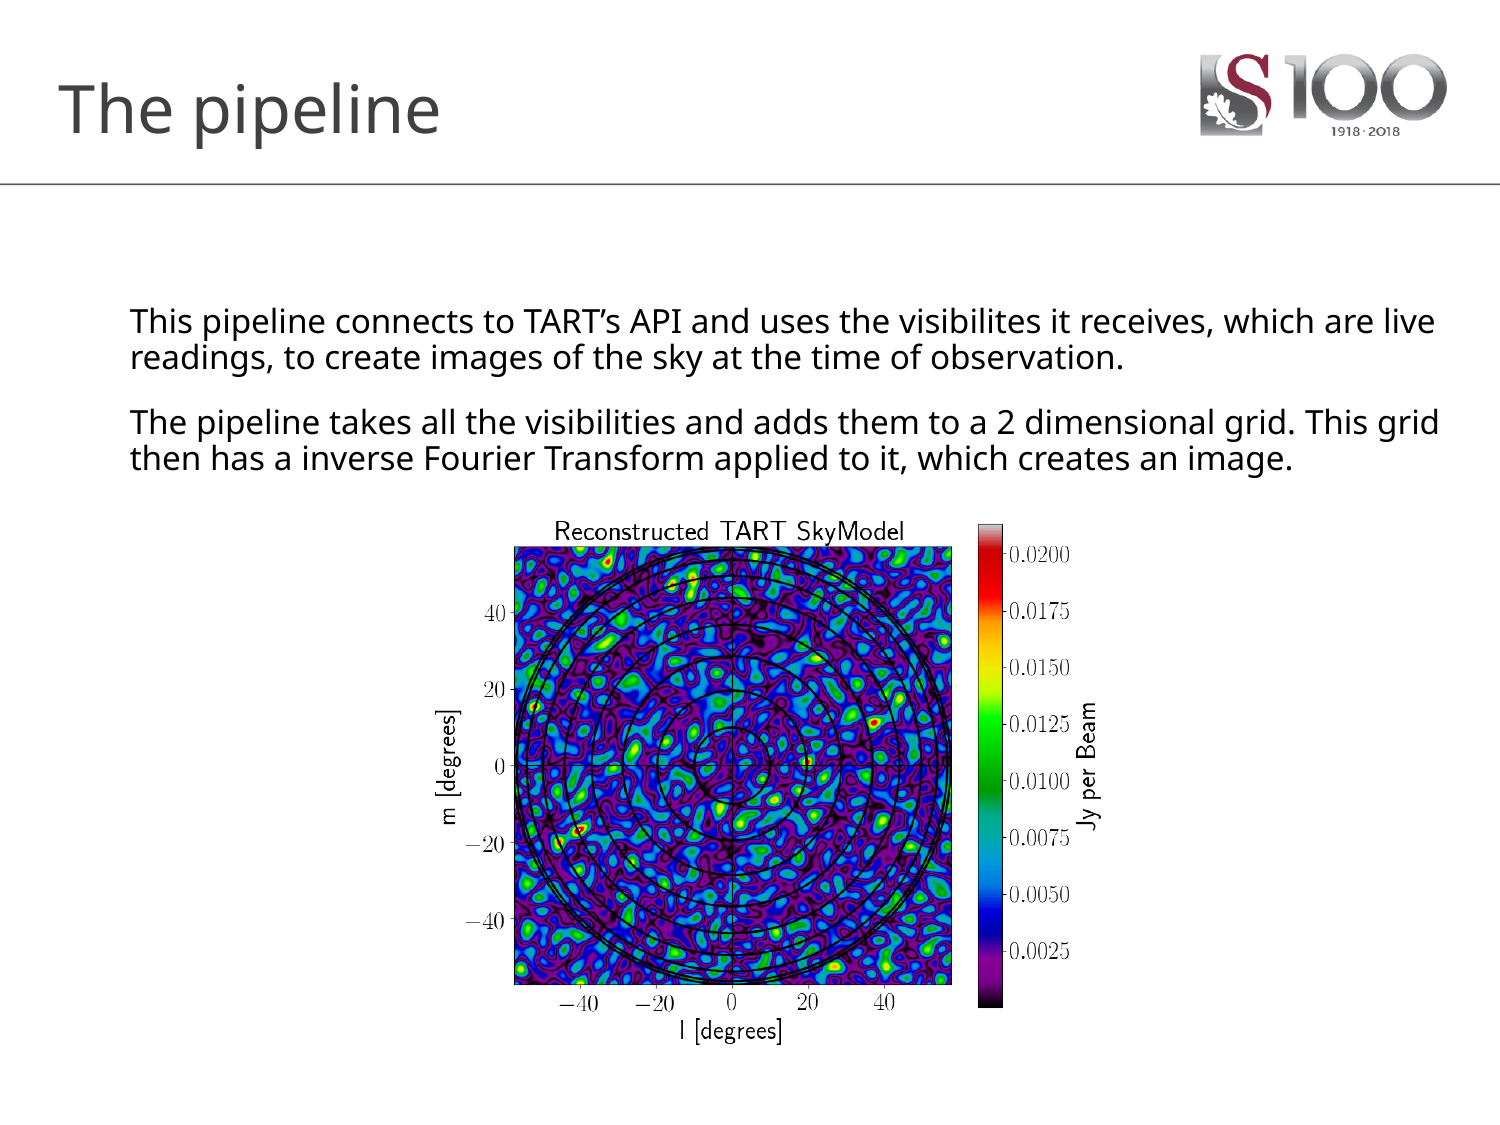

# The pipeline
This pipeline connects to TART’s API and uses the visibilites it receives, which are live readings, to create images of the sky at the time of observation.
The pipeline takes all the visibilities and adds them to a 2 dimensional grid. This grid then has a inverse Fourier Transform applied to it, which creates an image.